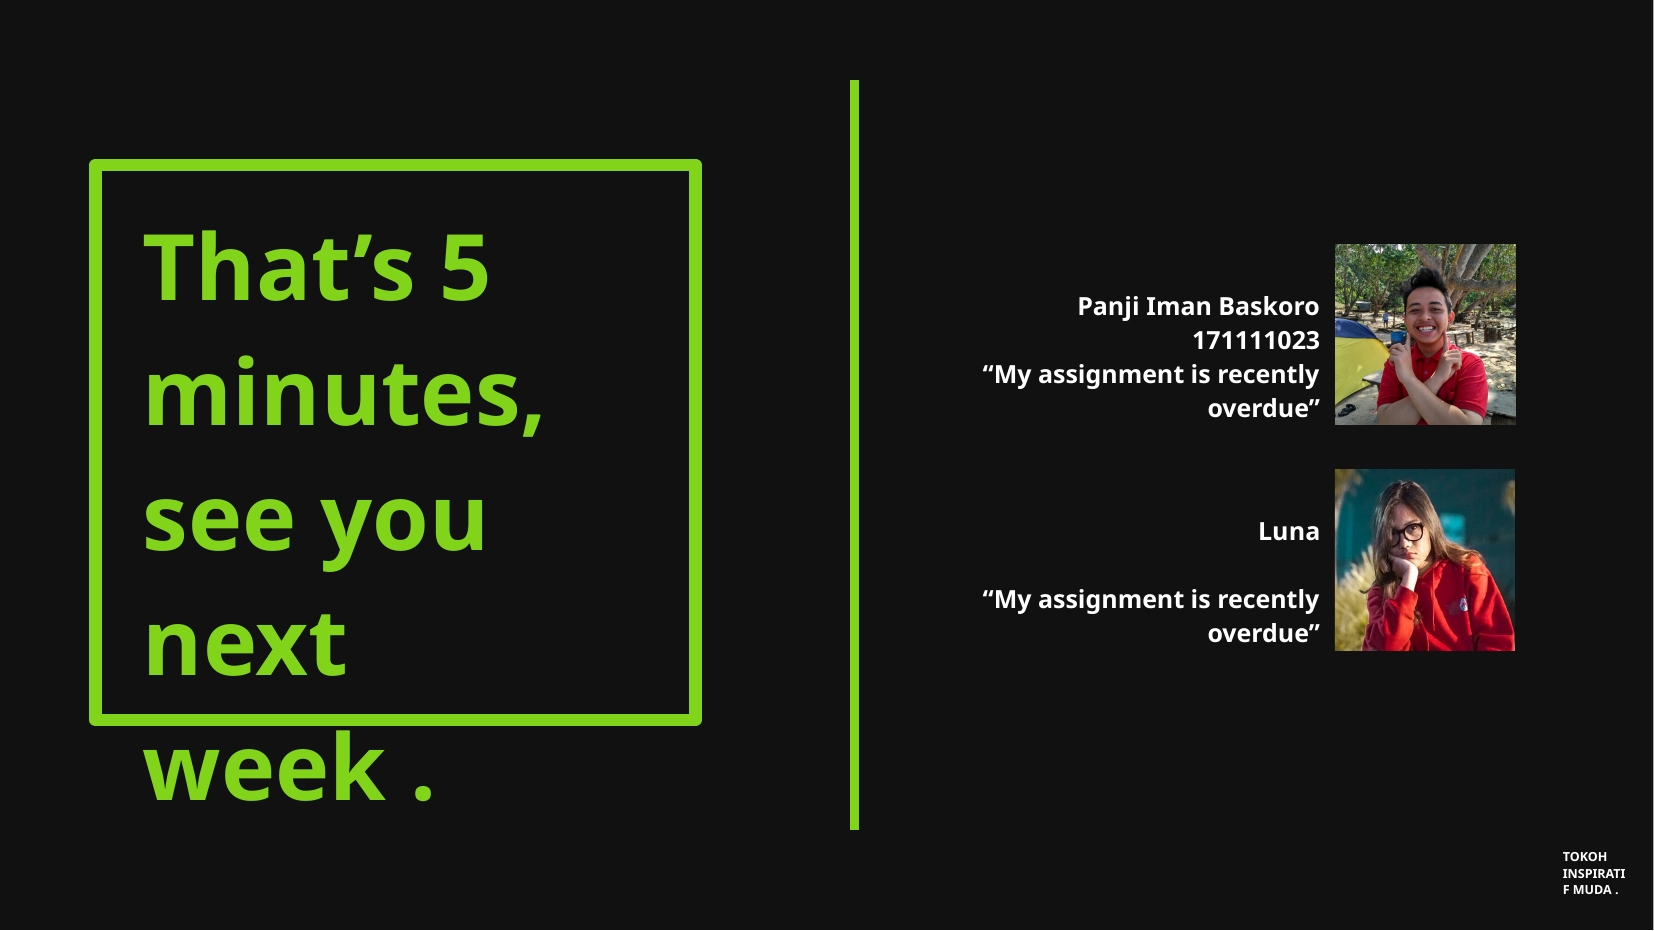

That’s 5 minutes, see you next week .
Panji Iman Baskoro
171111023
“My assignment is recently overdue”
Luna
“My assignment is recently overdue”
TOKOH INSPIRATIF MUDA .